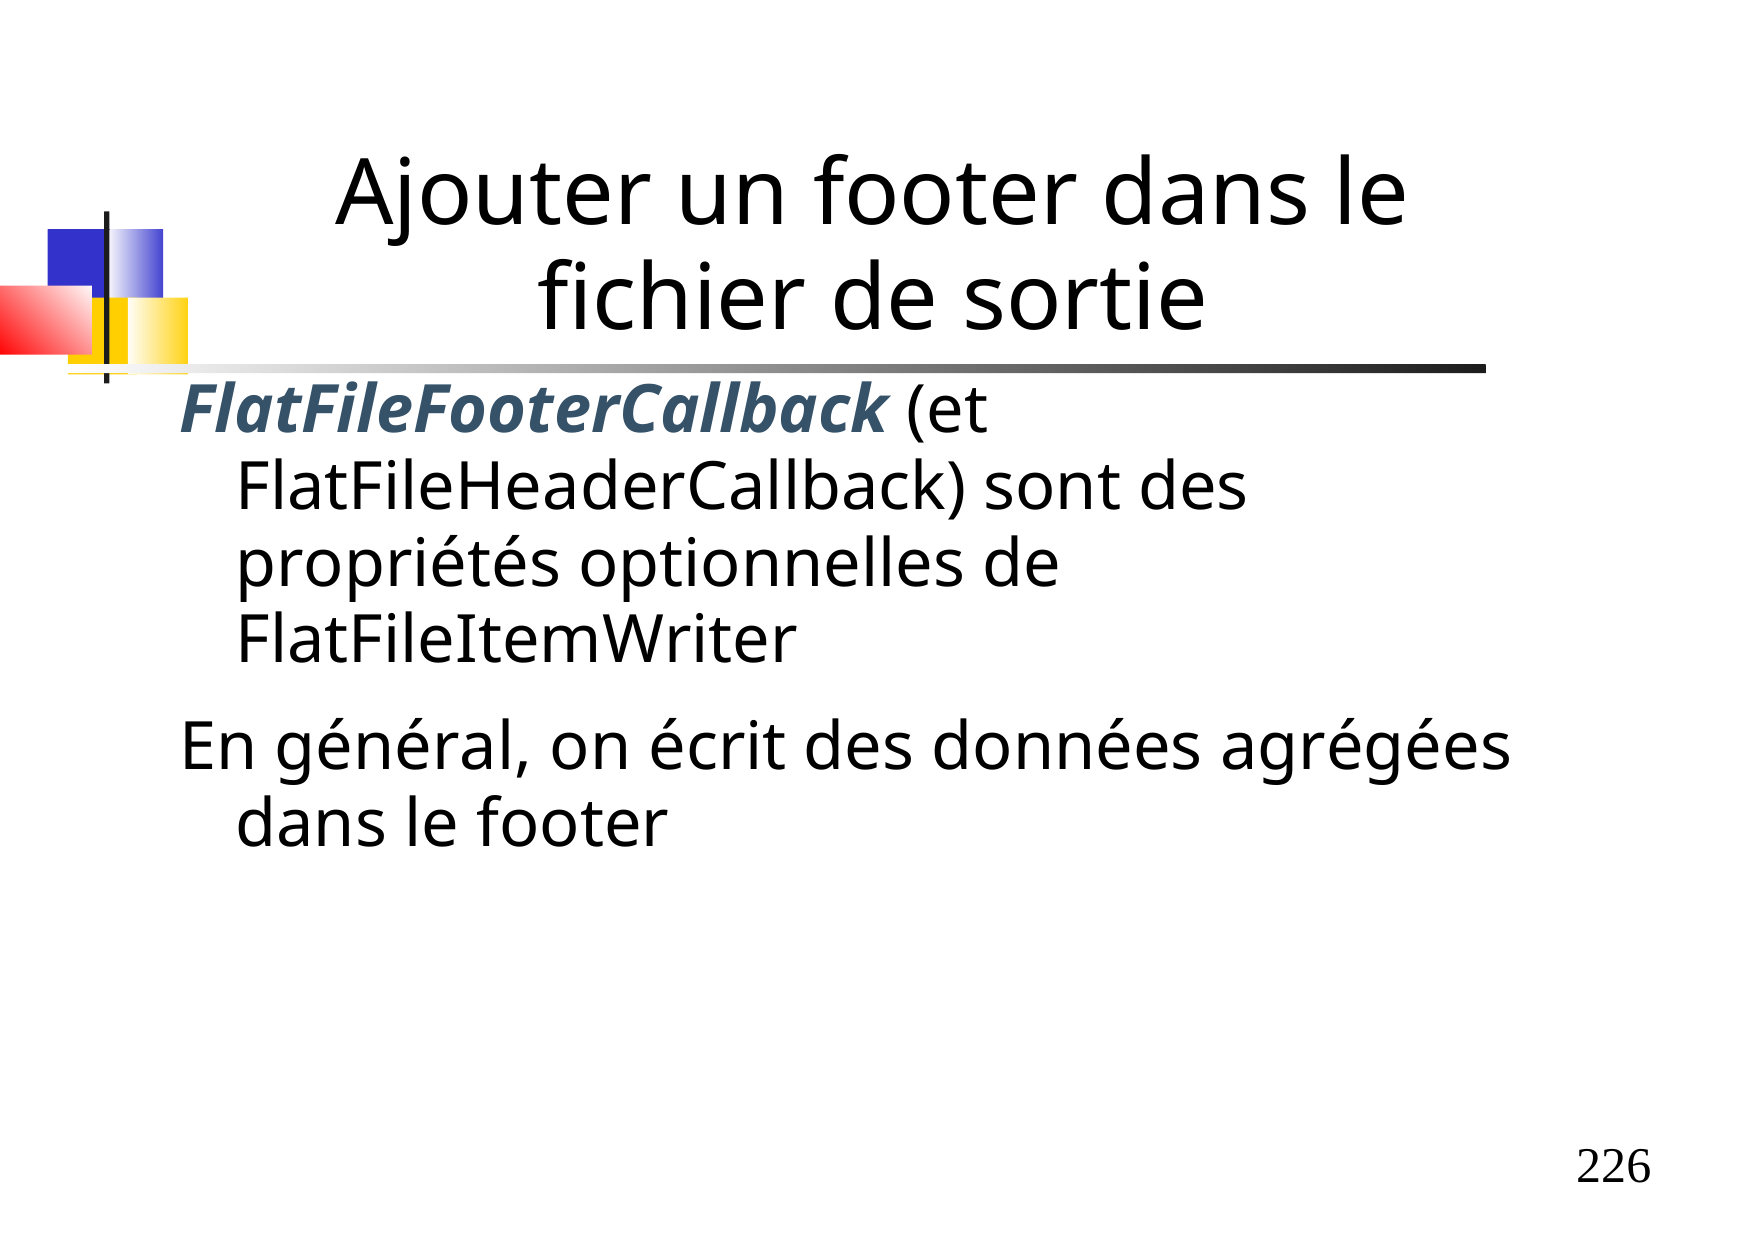

# Ajouter un footer dans le fichier de sortie
FlatFileFooterCallback (et FlatFileHeaderCallback) sont des propriétés optionnelles de FlatFileItemWriter
En général, on écrit des données agrégées dans le footer